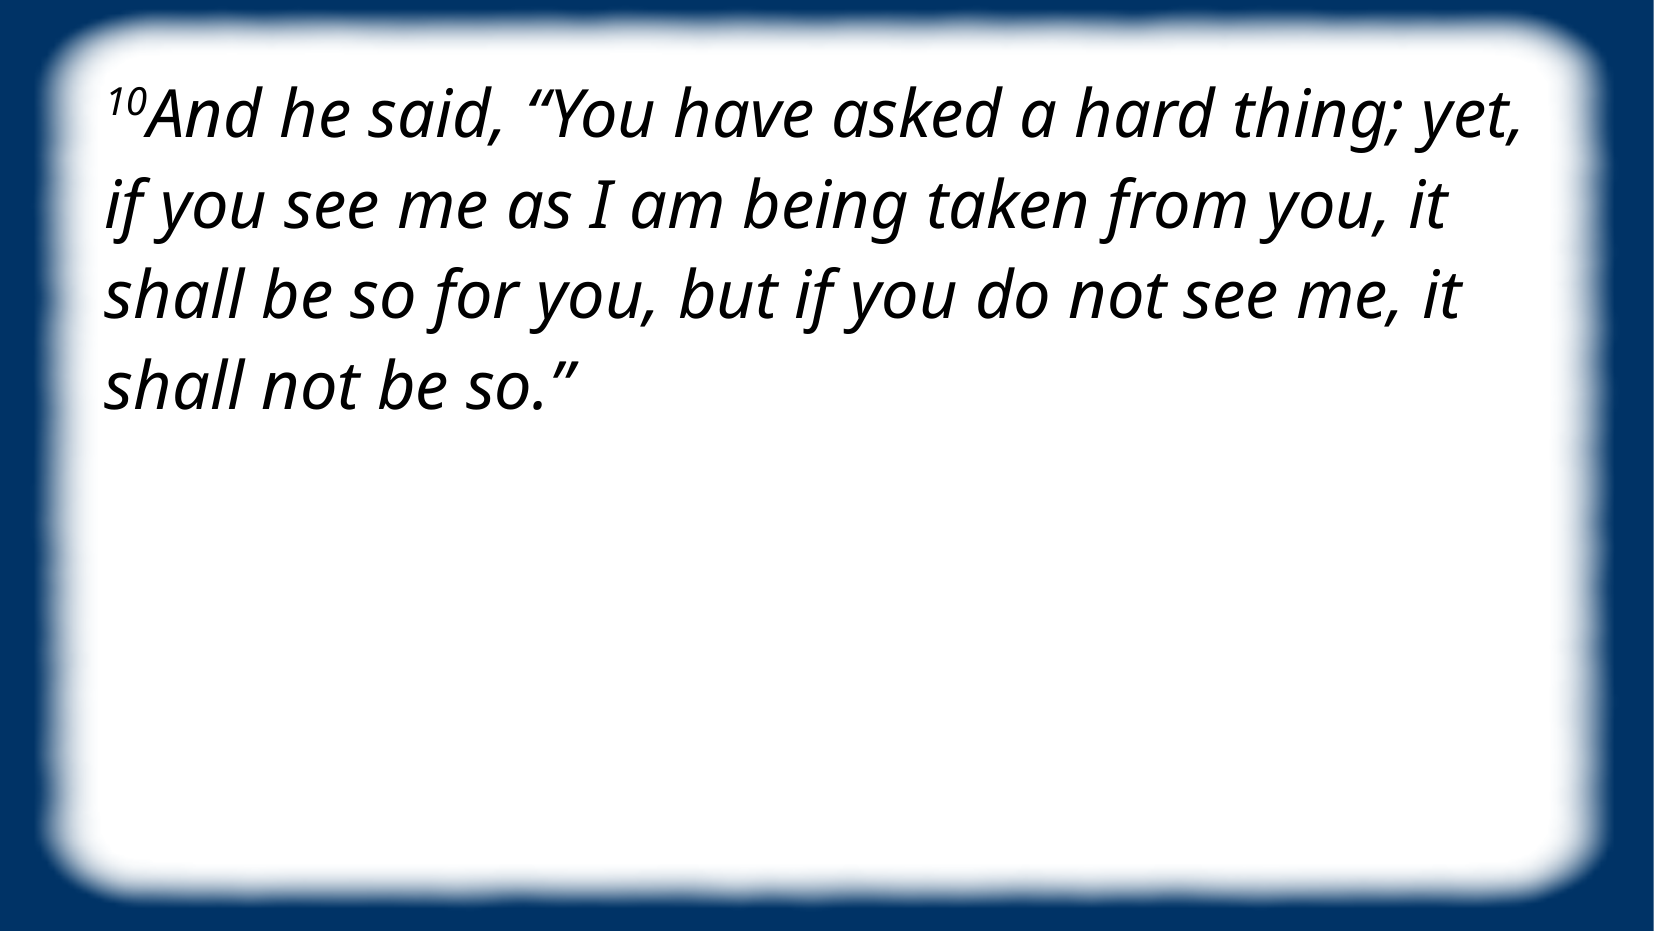

10And he said, “You have asked a hard thing; yet, if you see me as I am being taken from you, it shall be so for you, but if you do not see me, it shall not be so.”